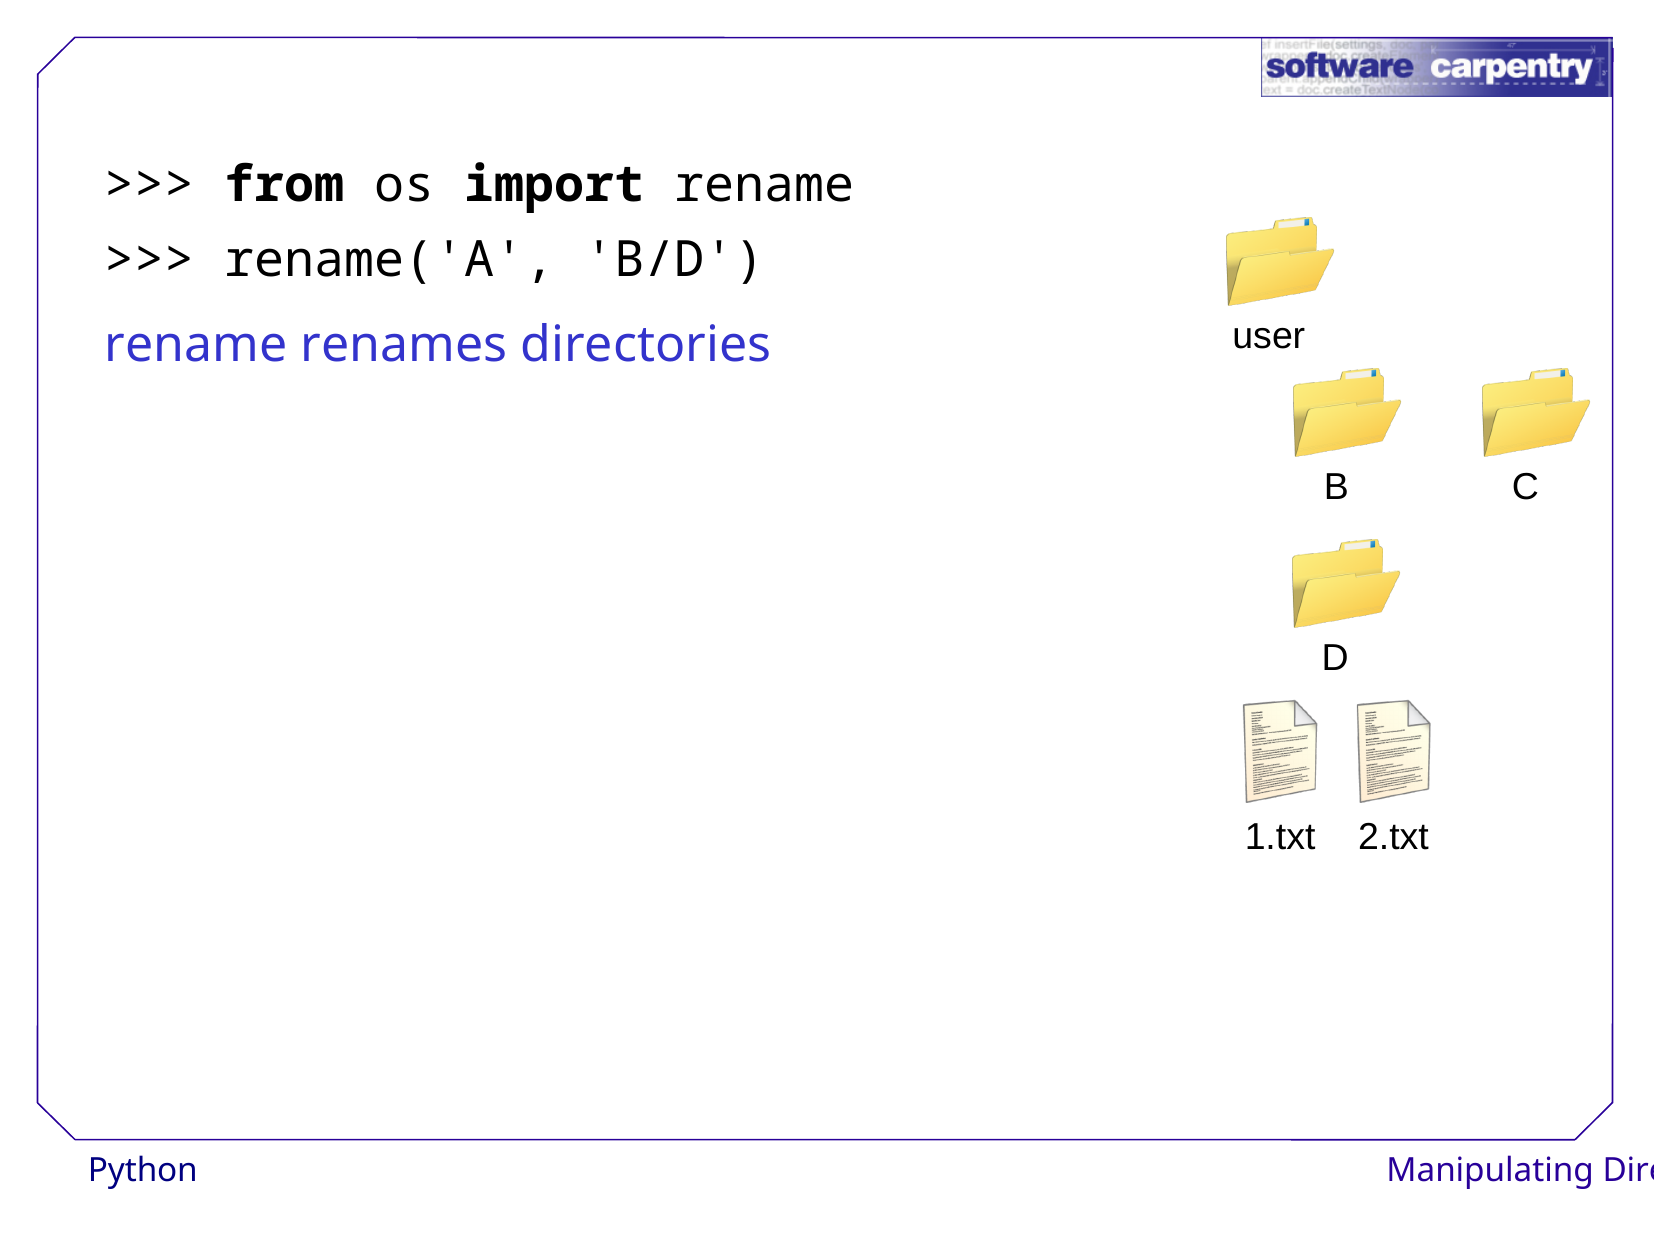

>>> from os import rename
>>> rename('A', 'B/D')
user
rename renames directories
B
C
D
1.txt
2.txt